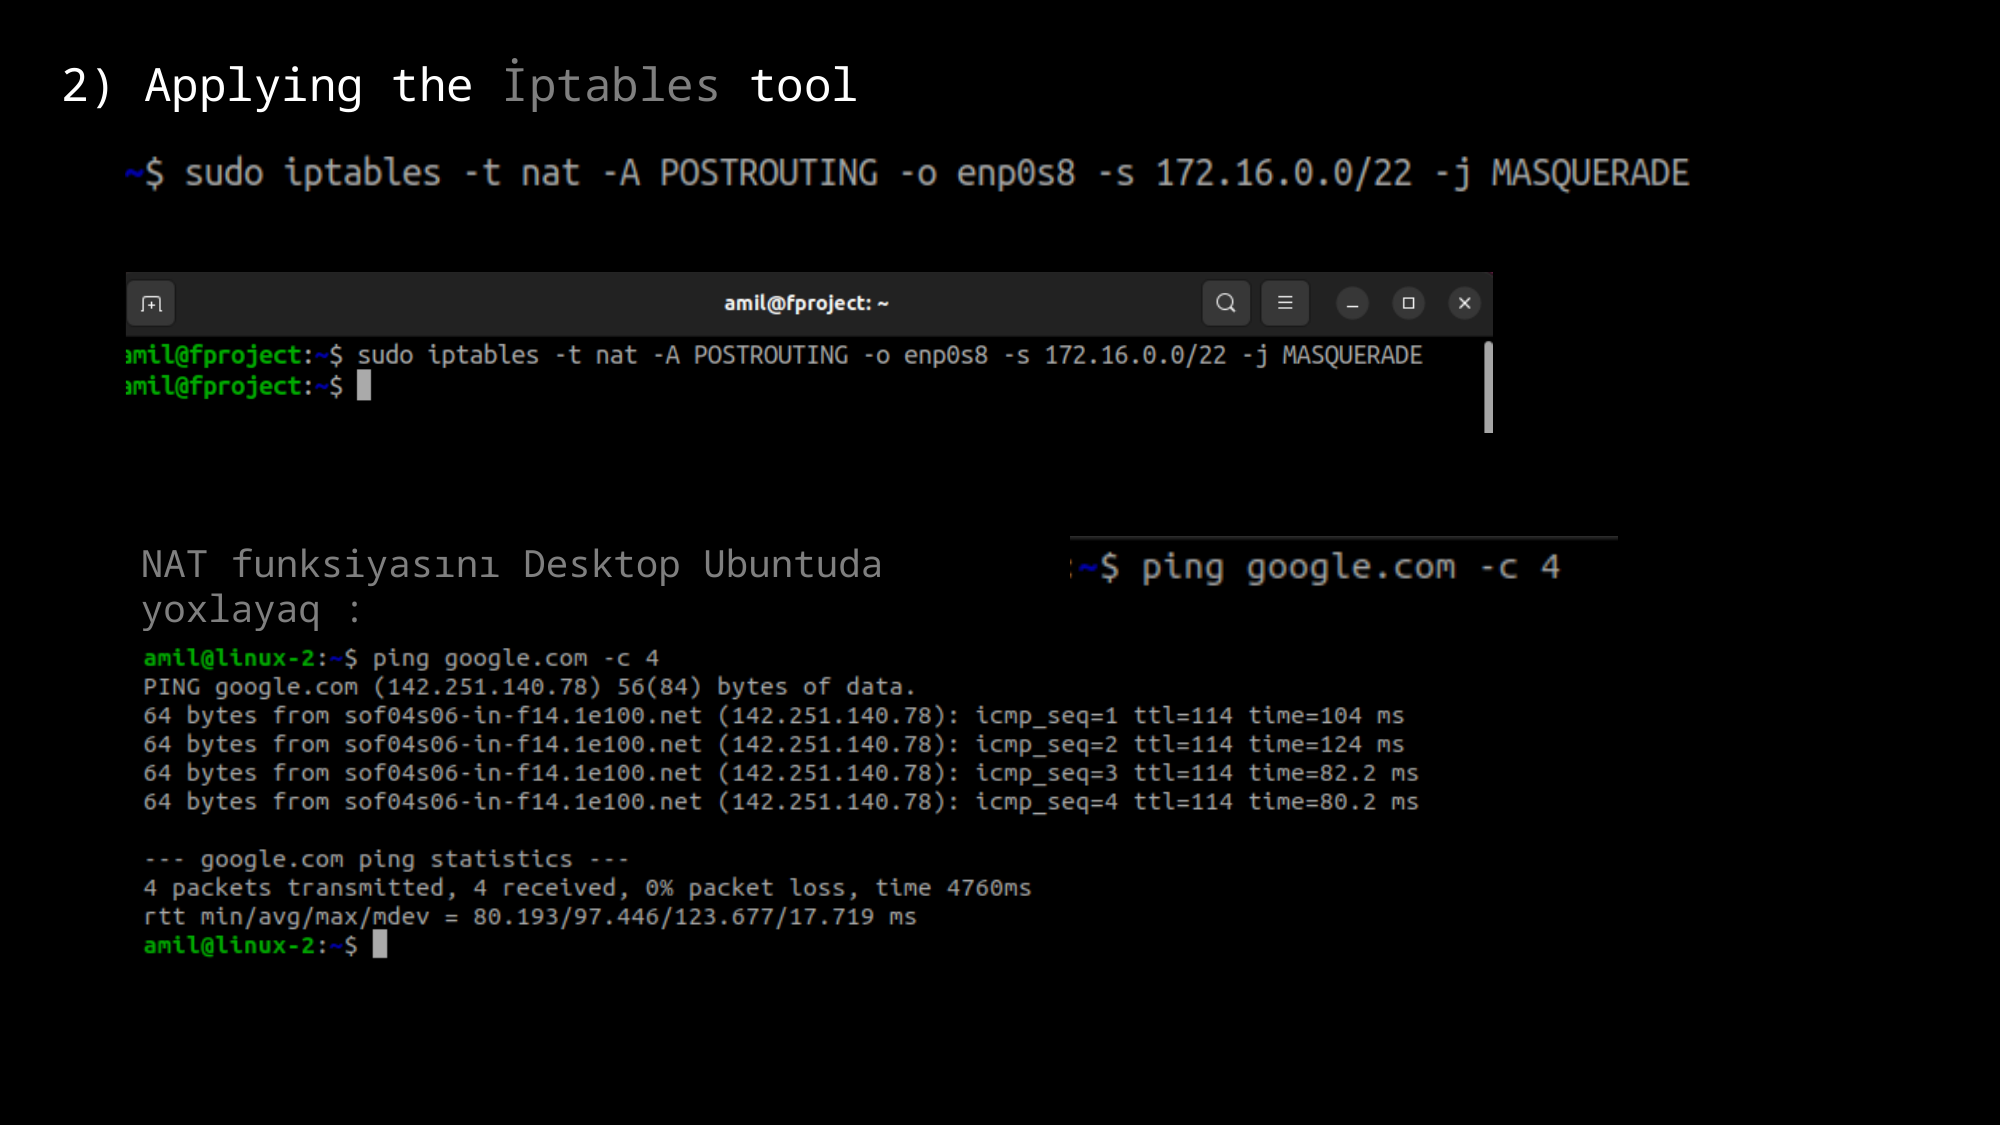

2) Applying the İptables tool
NAT funksiyasını Desktop Ubuntuda yoxlayaq :